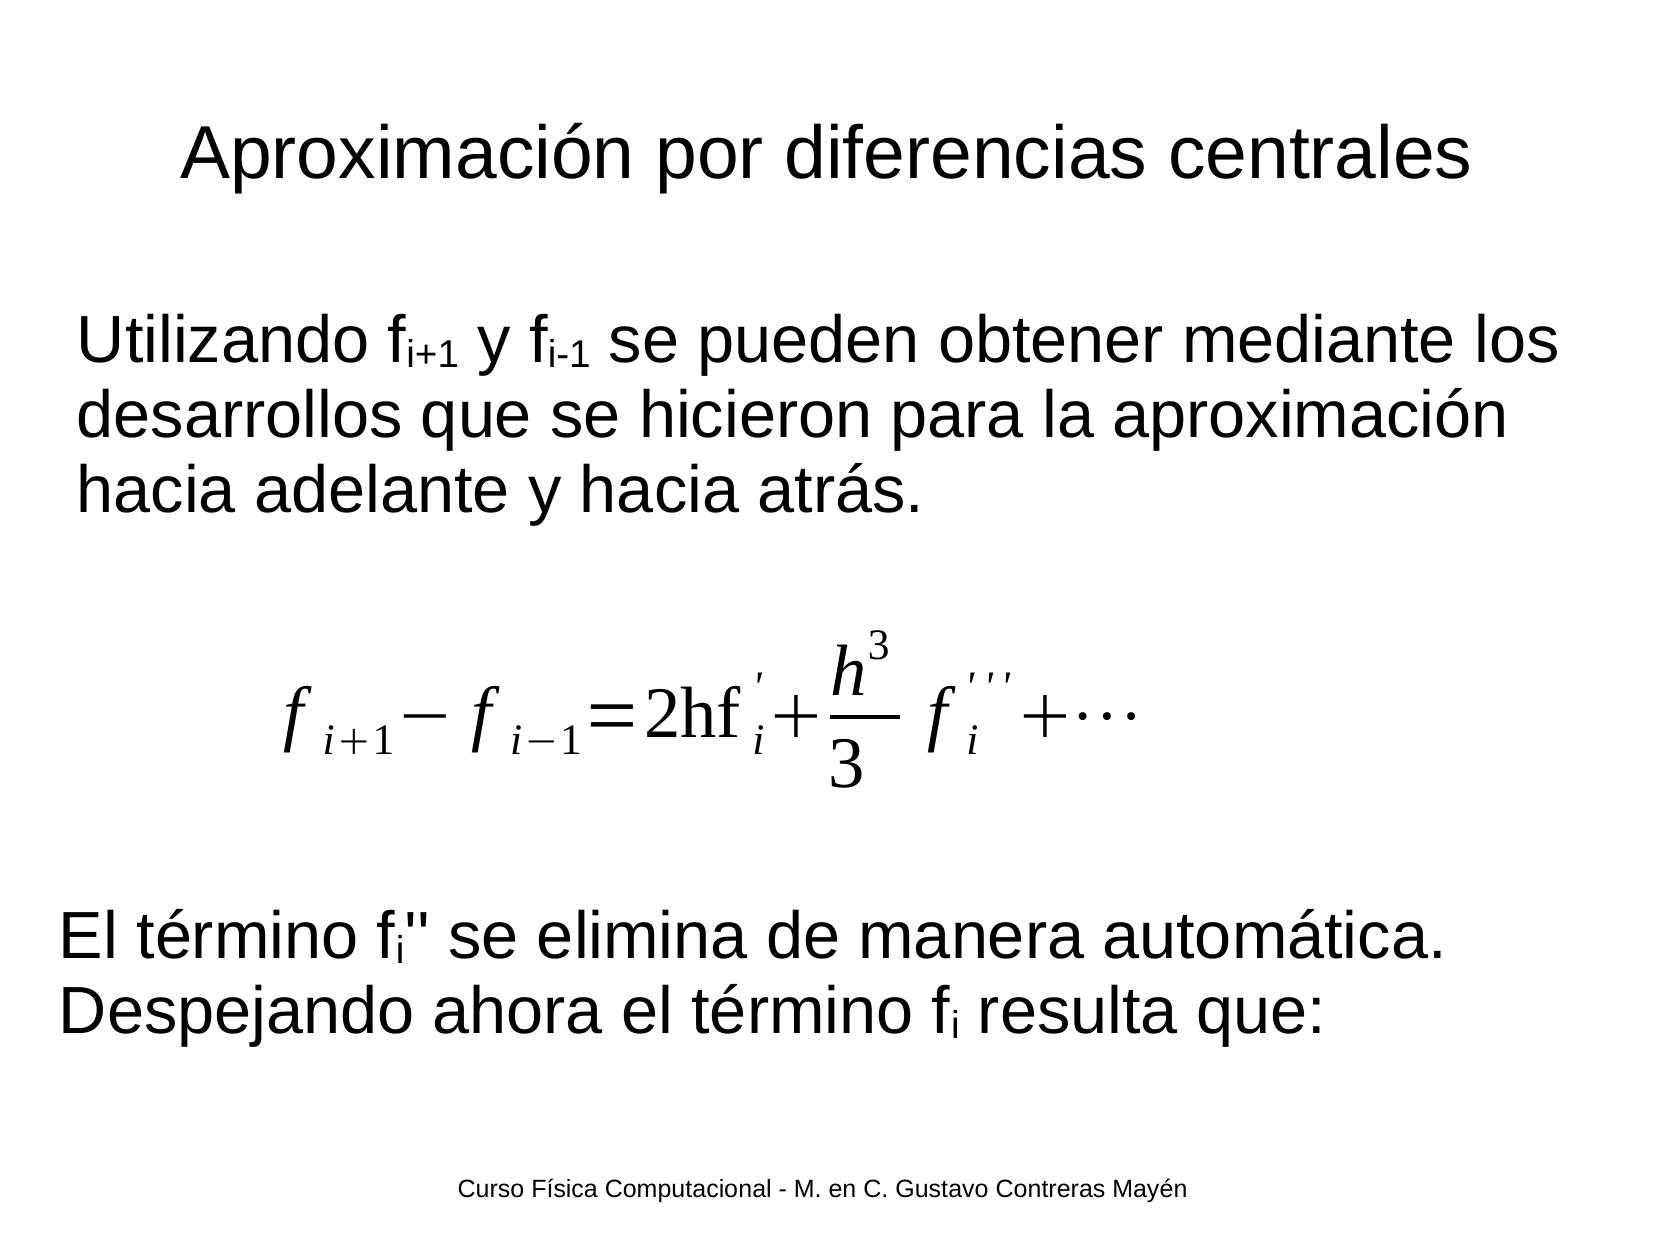

# Aproximación por diferencias centrales
Utilizando fi+1 y fi-1 se pueden obtener mediante los desarrollos que se hicieron para la aproximación hacia adelante y hacia atrás.
El término fi'' se elimina de manera automática. Despejando ahora el término fi resulta que: